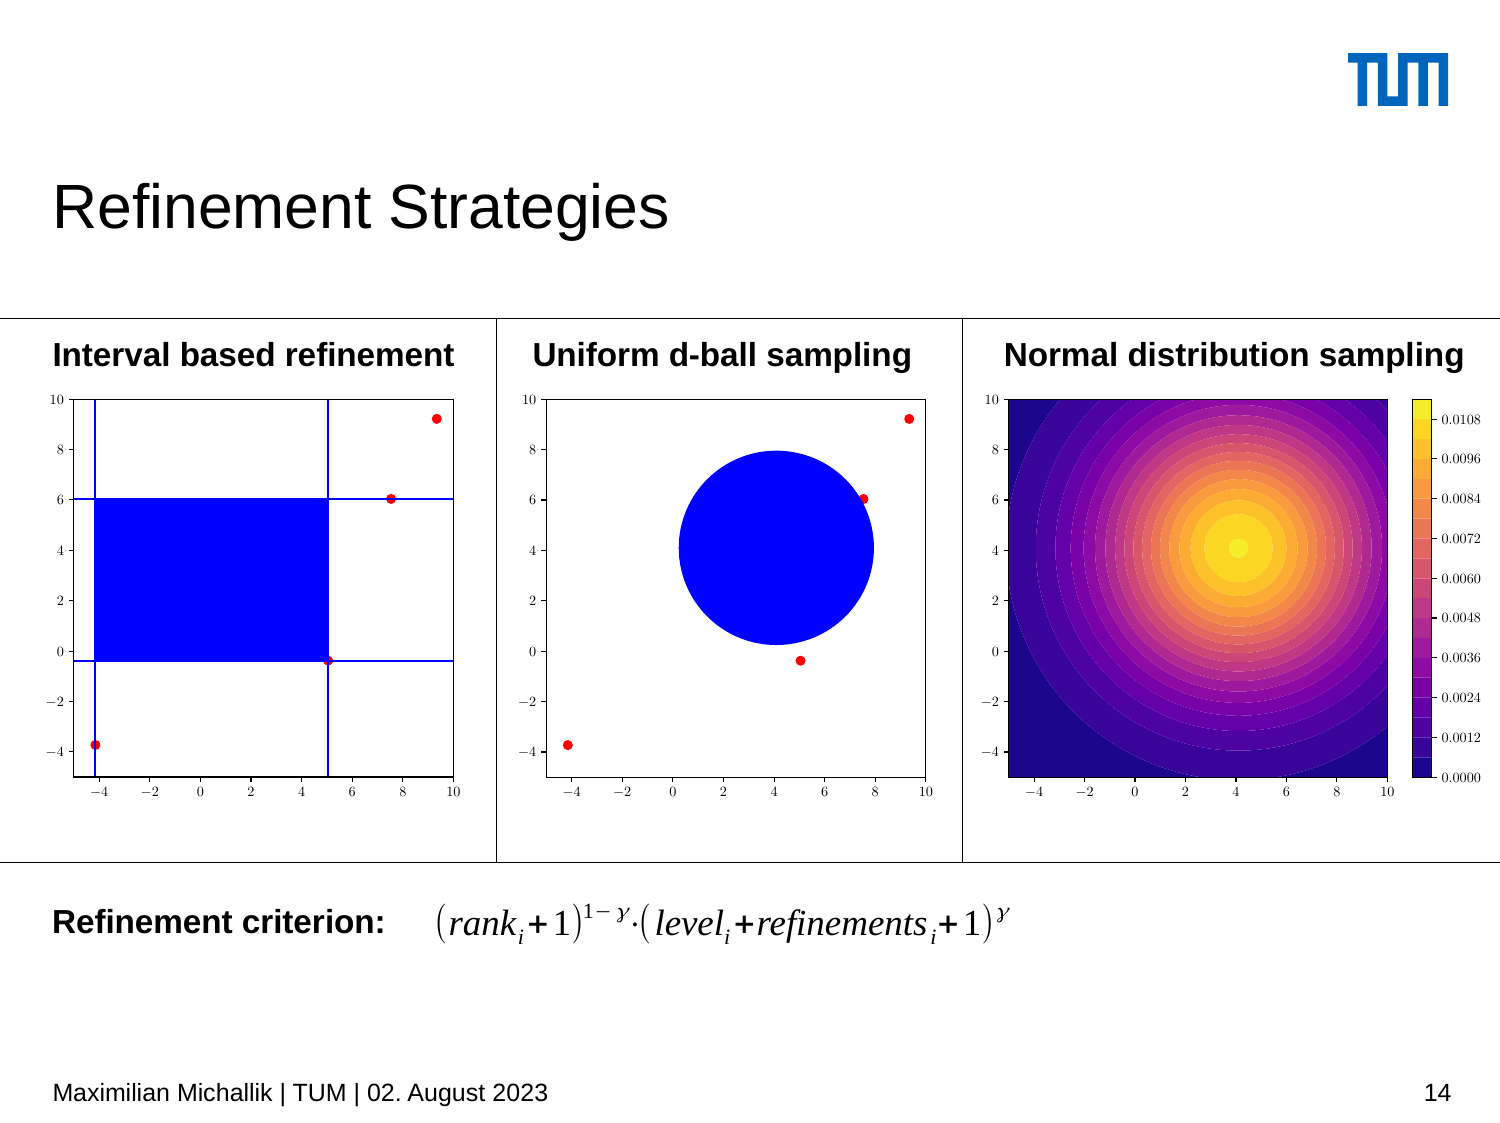

# Refinement Strategies
Interval based refinement
Uniform d-ball sampling
Normal distribution sampling
Refinement criterion:
Maximilian Michallik | TUM | 02. August 2023
14